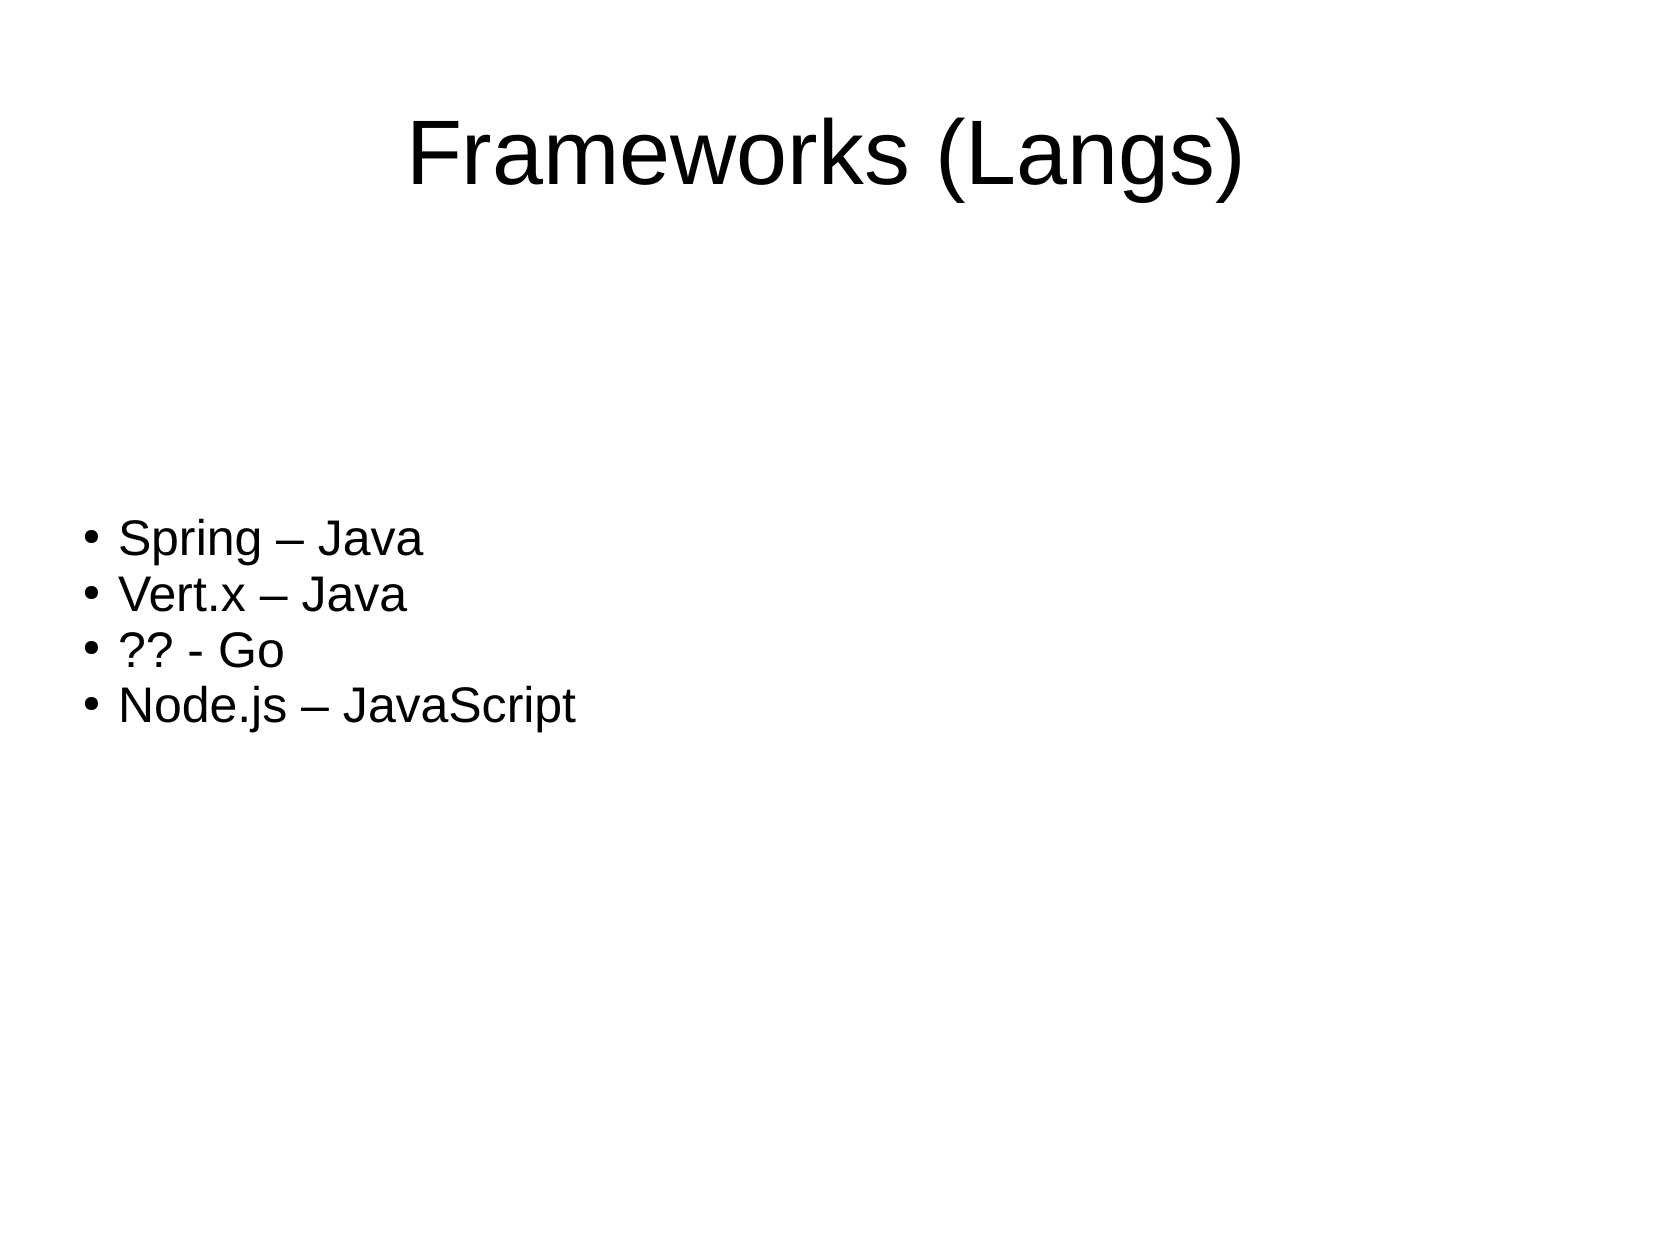

Frameworks (Langs)
# Spring – Java
Vert.x – Java
?? - Go
Node.js – JavaScript